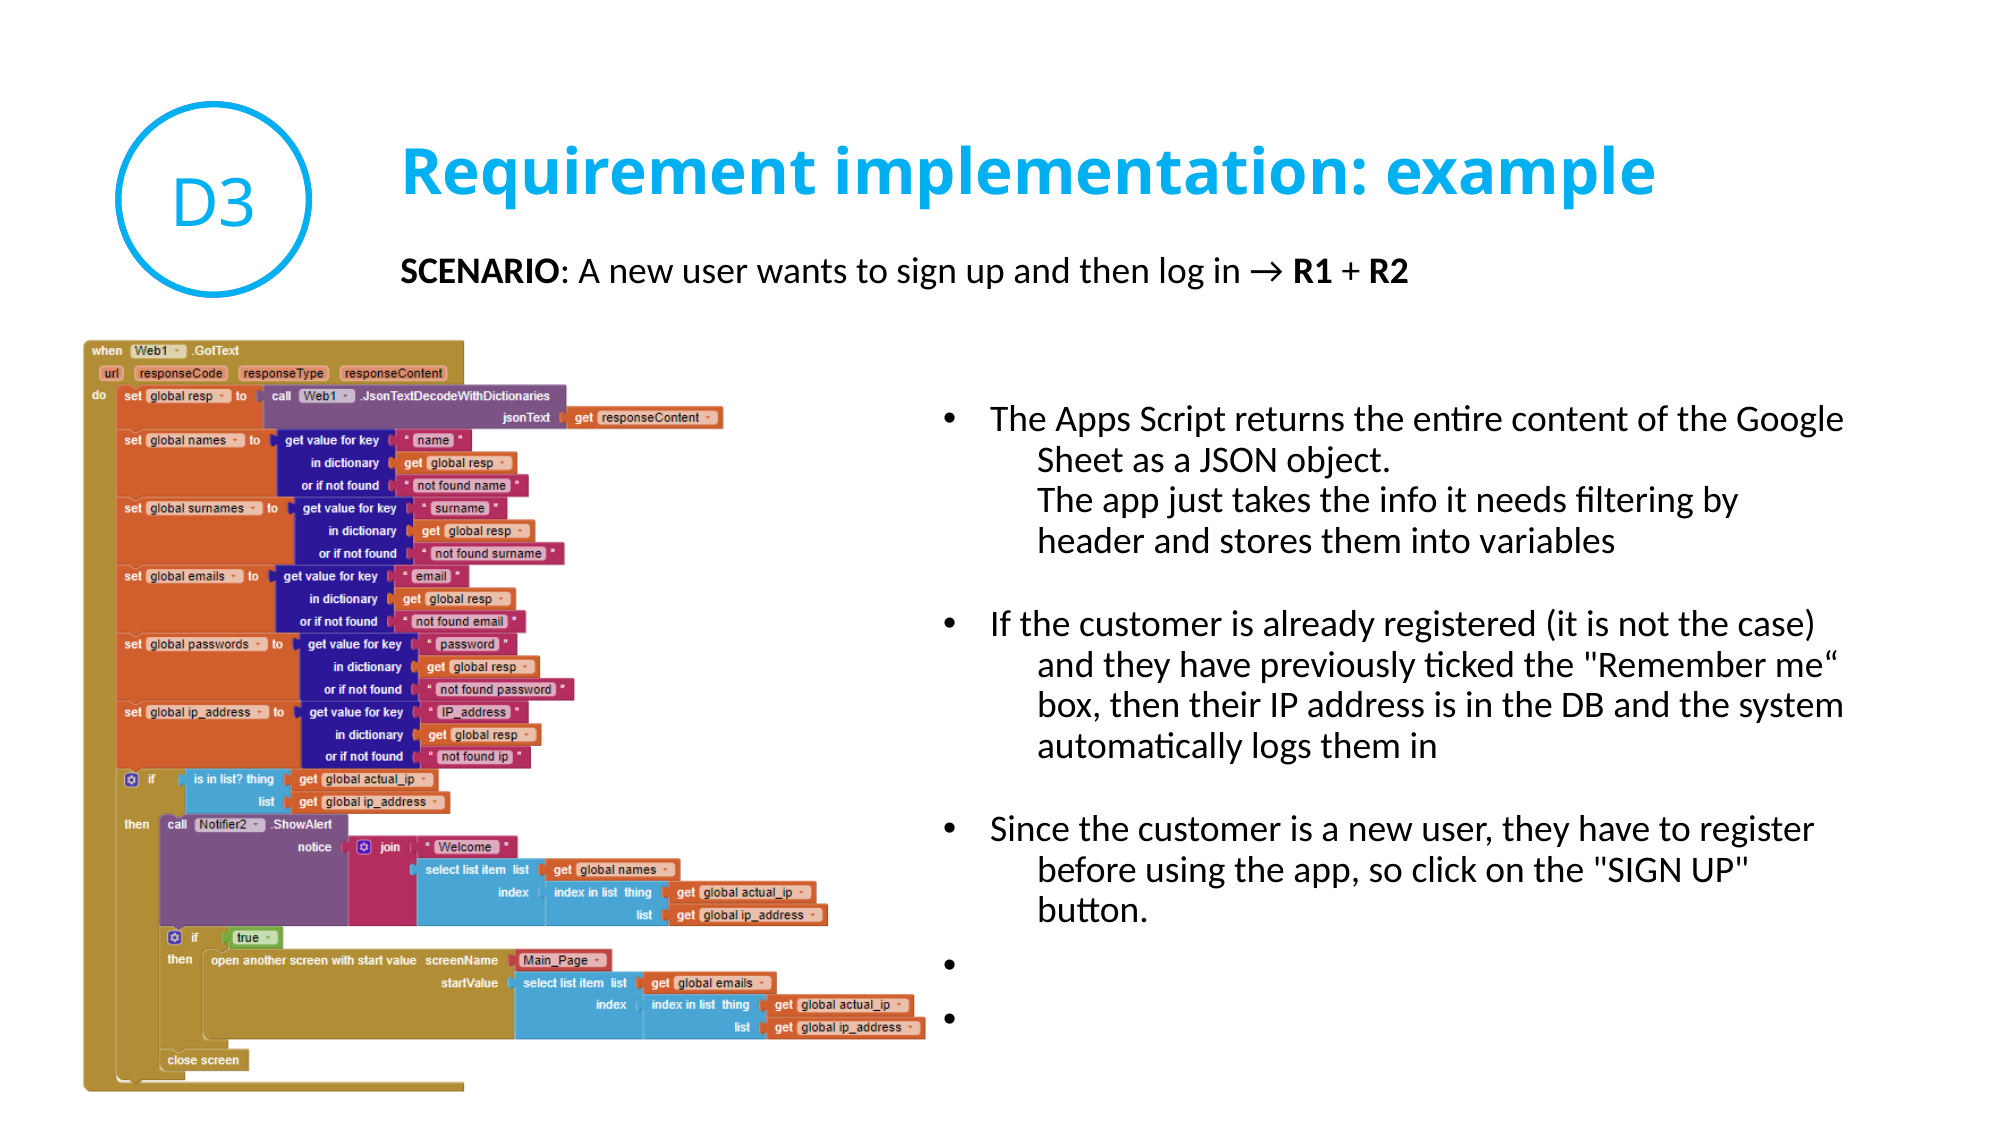

D1
D3
# Requirement implementation: example
SCENARIO: A new user wants to sign up and then log in → R1 + R2
The Apps Script returns the entire content of the Google Sheet as a JSON object. The app just takes the info it needs filtering by header and stores them into variables
If the customer is already registered (it is not the case) and they have previously ticked the "Remember me“ box, then their IP address is in the DB and the system automatically logs them in
Since the customer is a new user, they have to register before using the app, so click on the "SIGN UP" button.